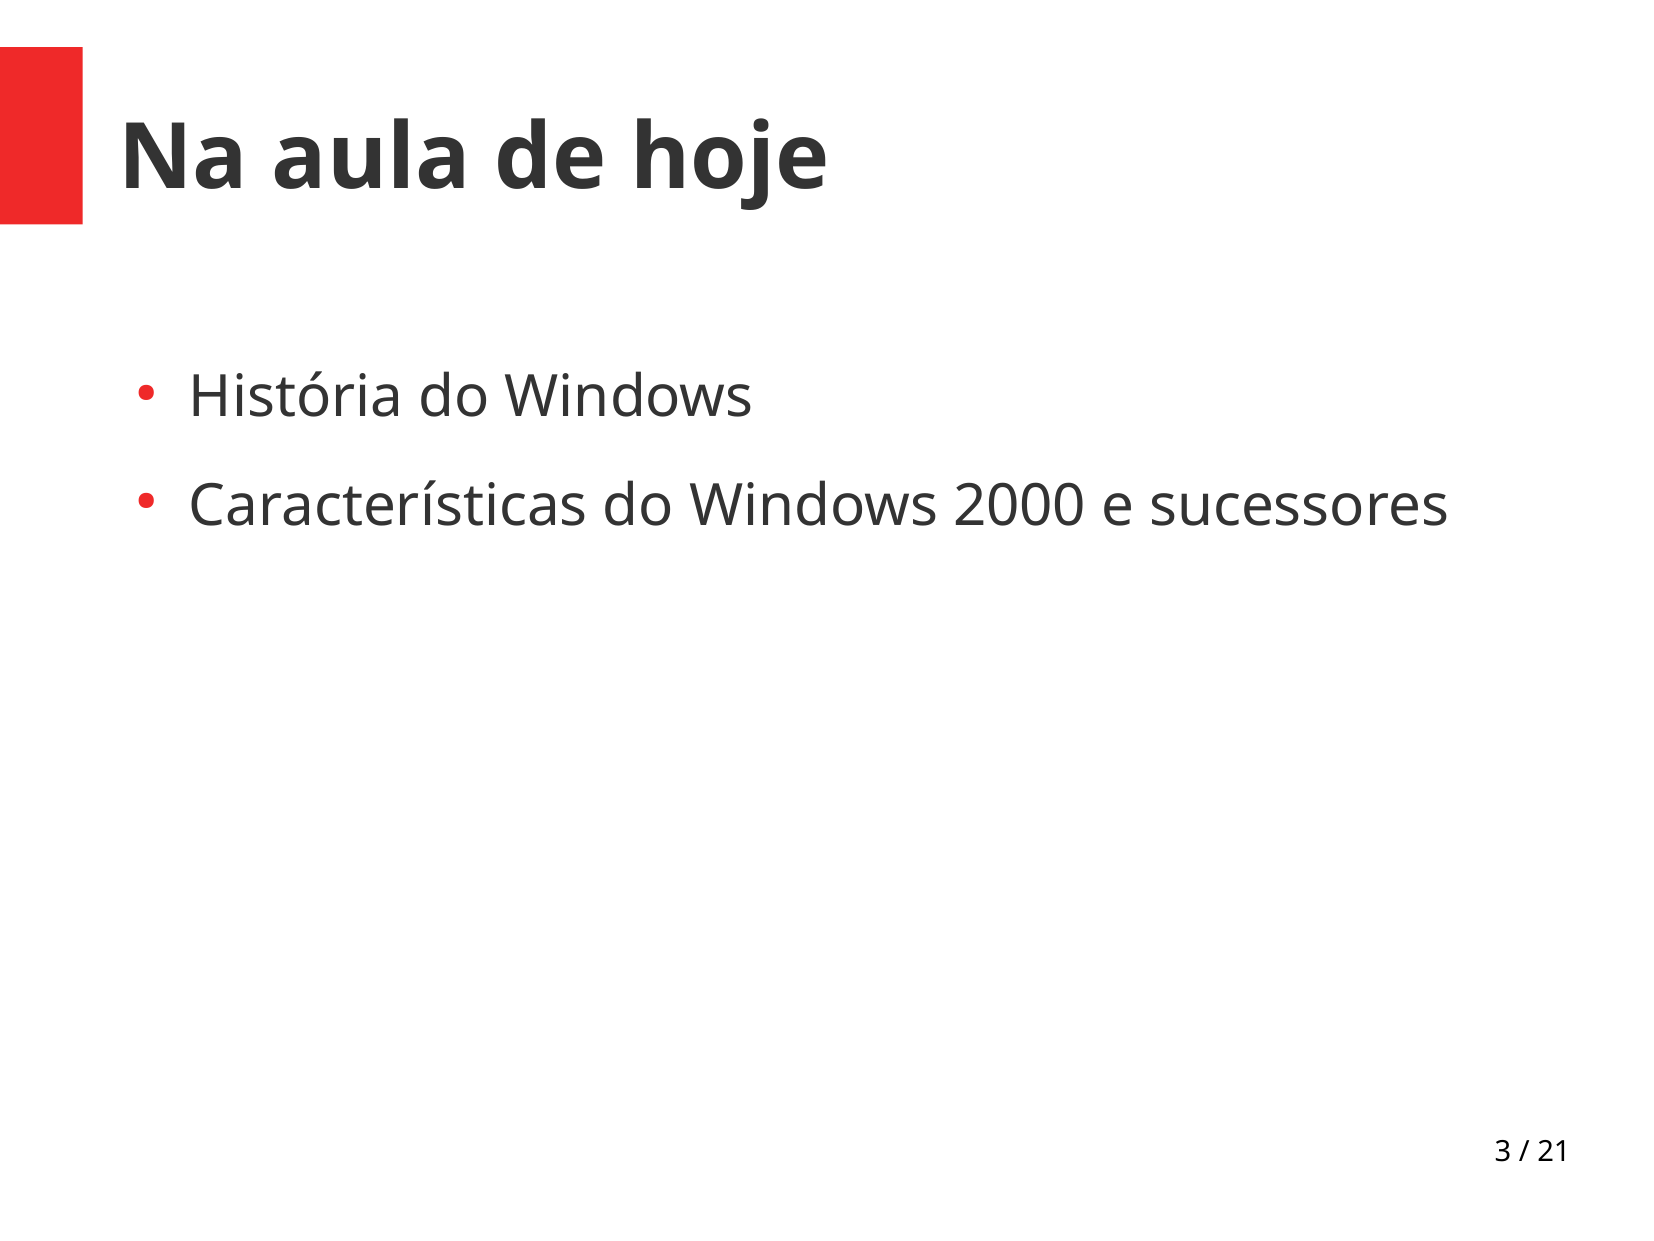

# Na aula de hoje
História do Windows
Características do Windows 2000 e sucessores
3